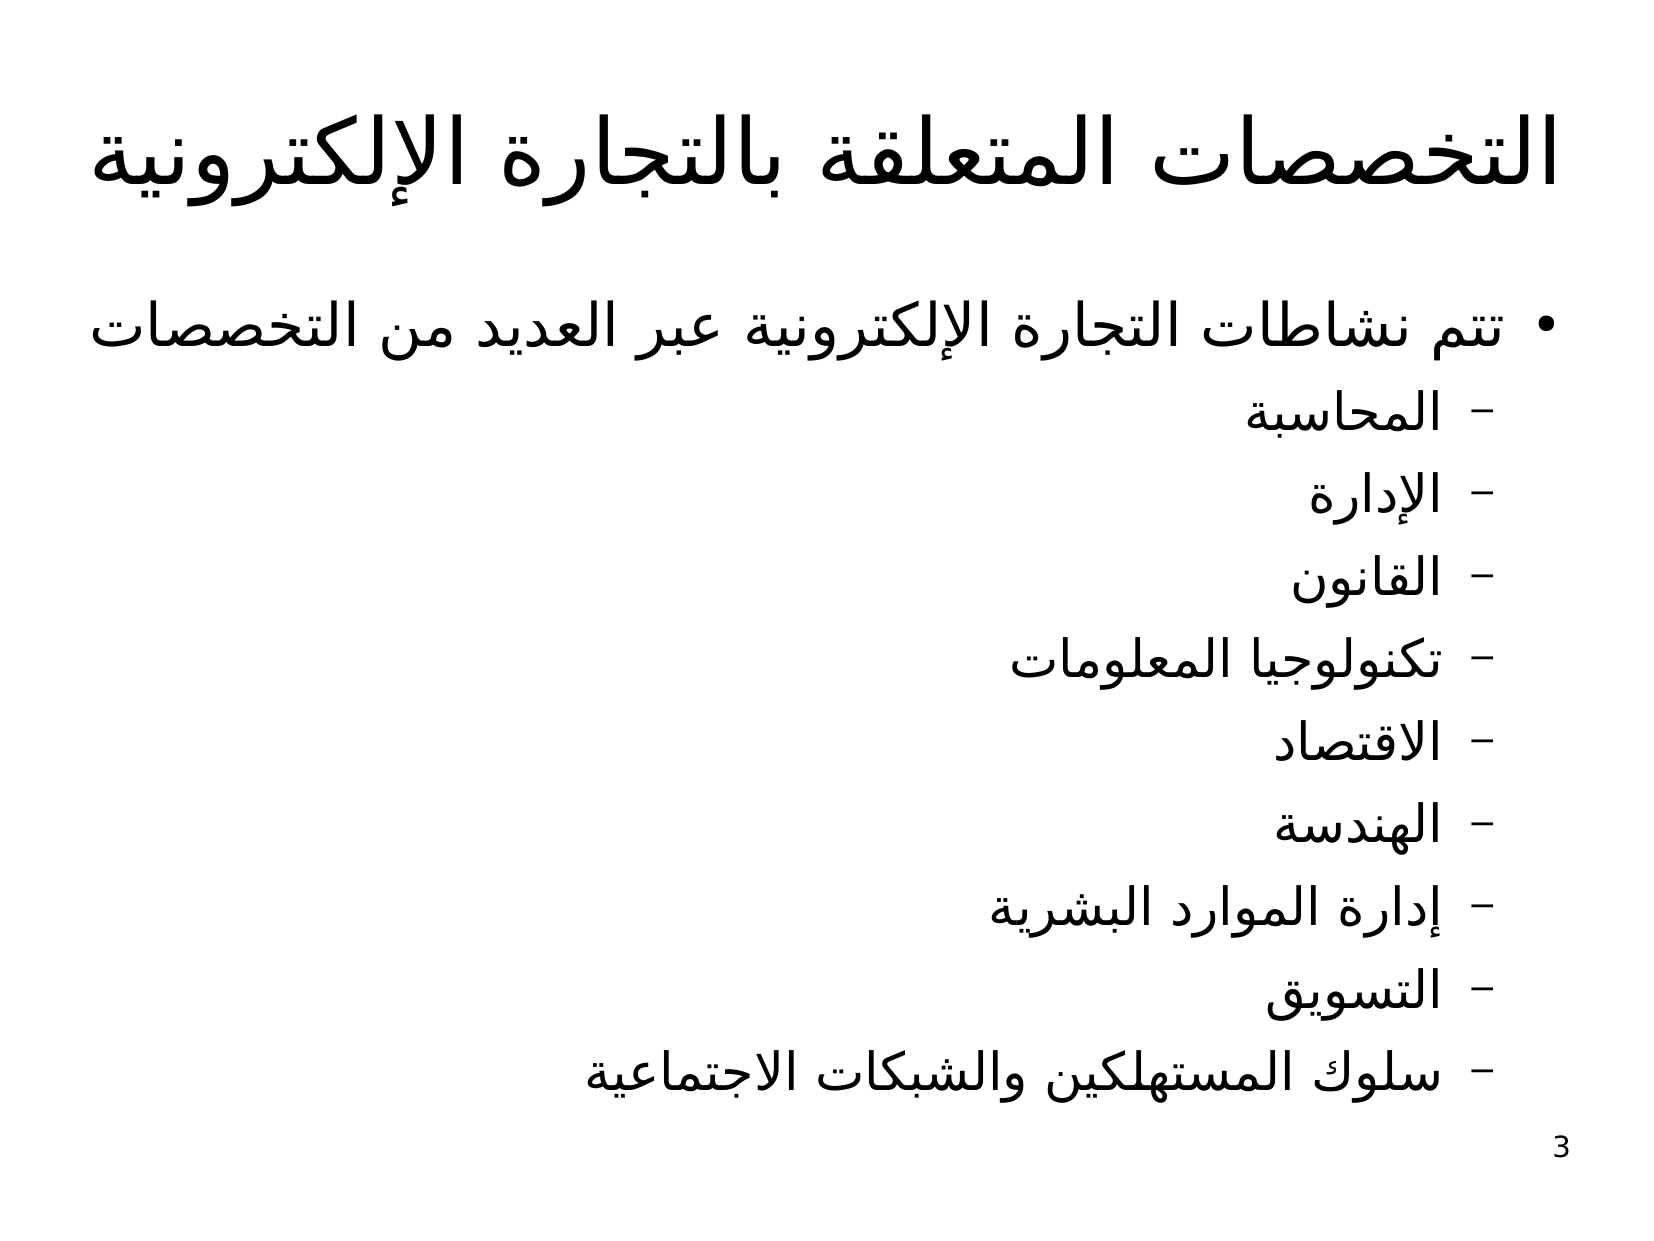

# التخصصات المتعلقة بالتجارة الإلكترونية
تتم نشاطات التجارة الإلكترونية عبر العديد من التخصصات
المحاسبة
الإدارة
القانون
تكنولوجيا المعلومات
الاقتصاد
الهندسة
إدارة الموارد البشرية
التسويق
سلوك المستهلكين والشبكات الاجتماعية
3